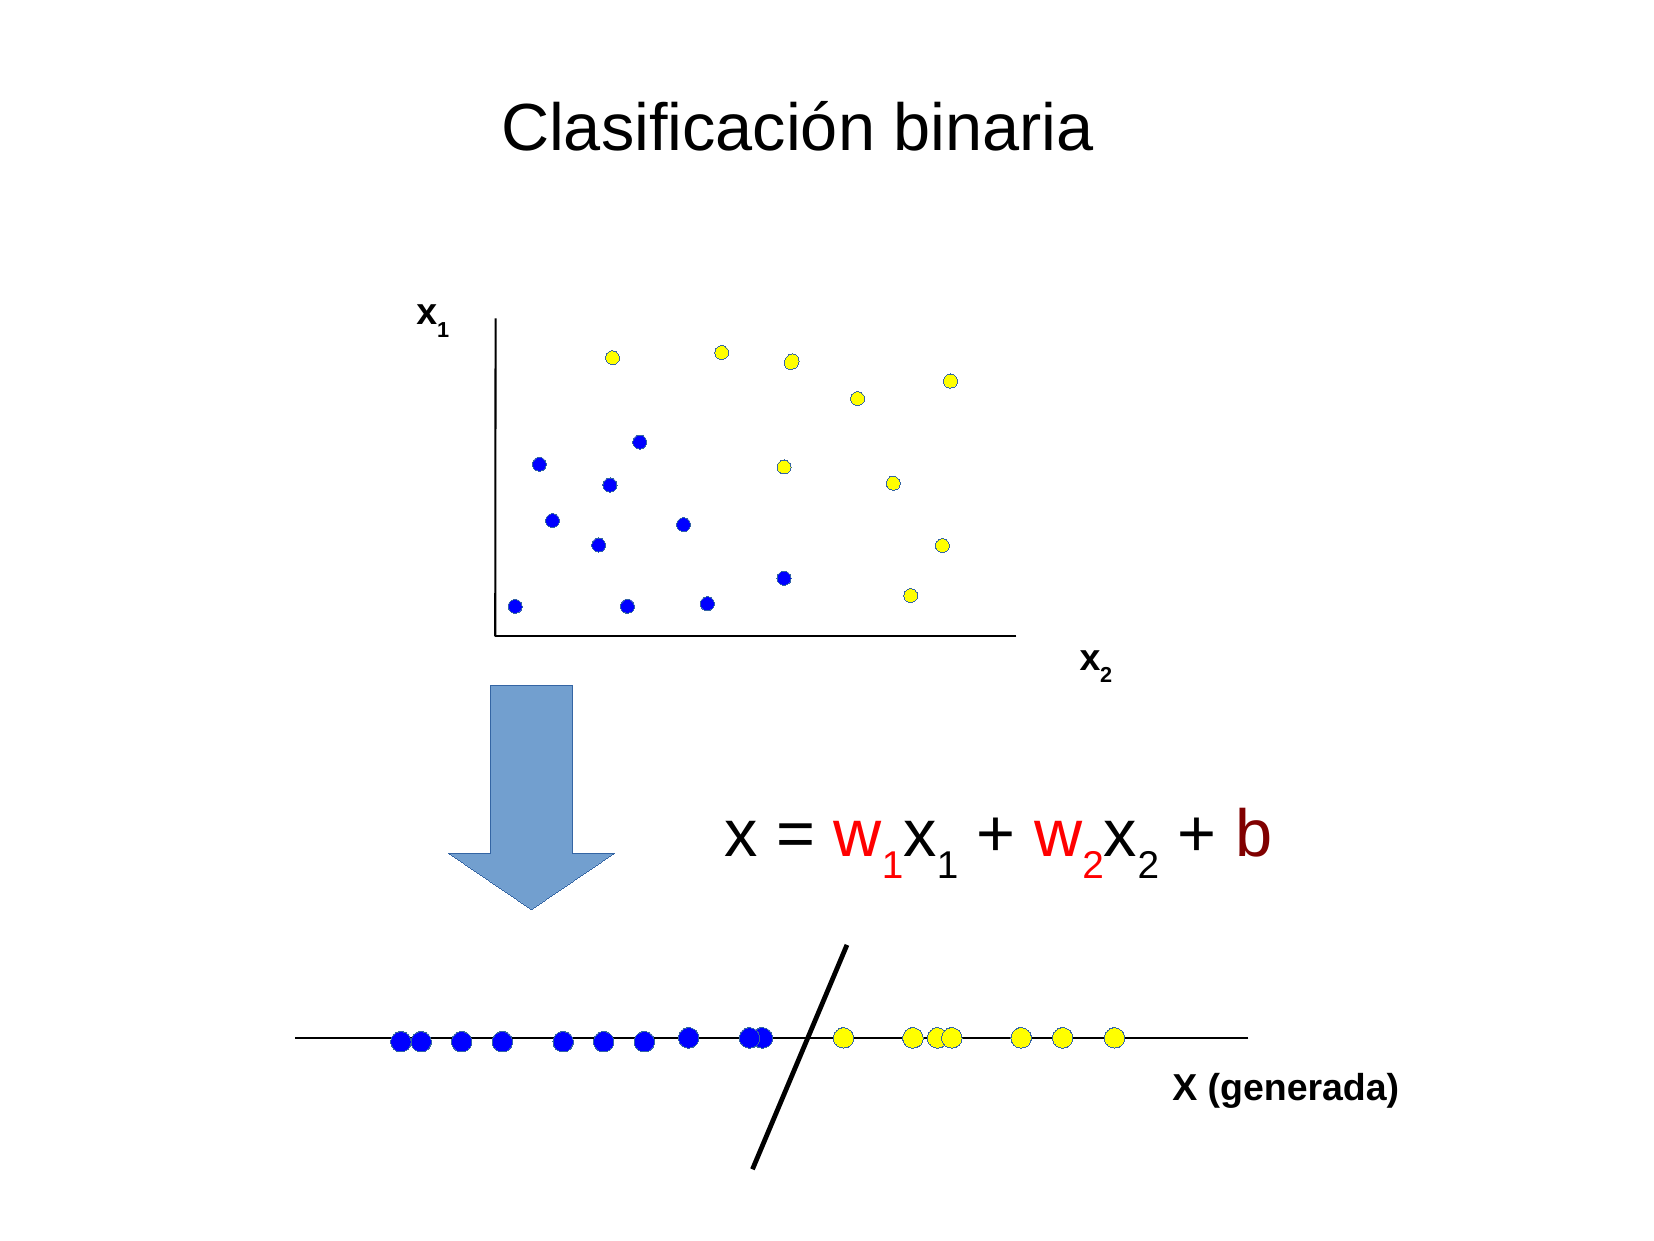

# Clasificación binaria
x1
x2
x = w1x1 + w2x2 + b
X (generada)